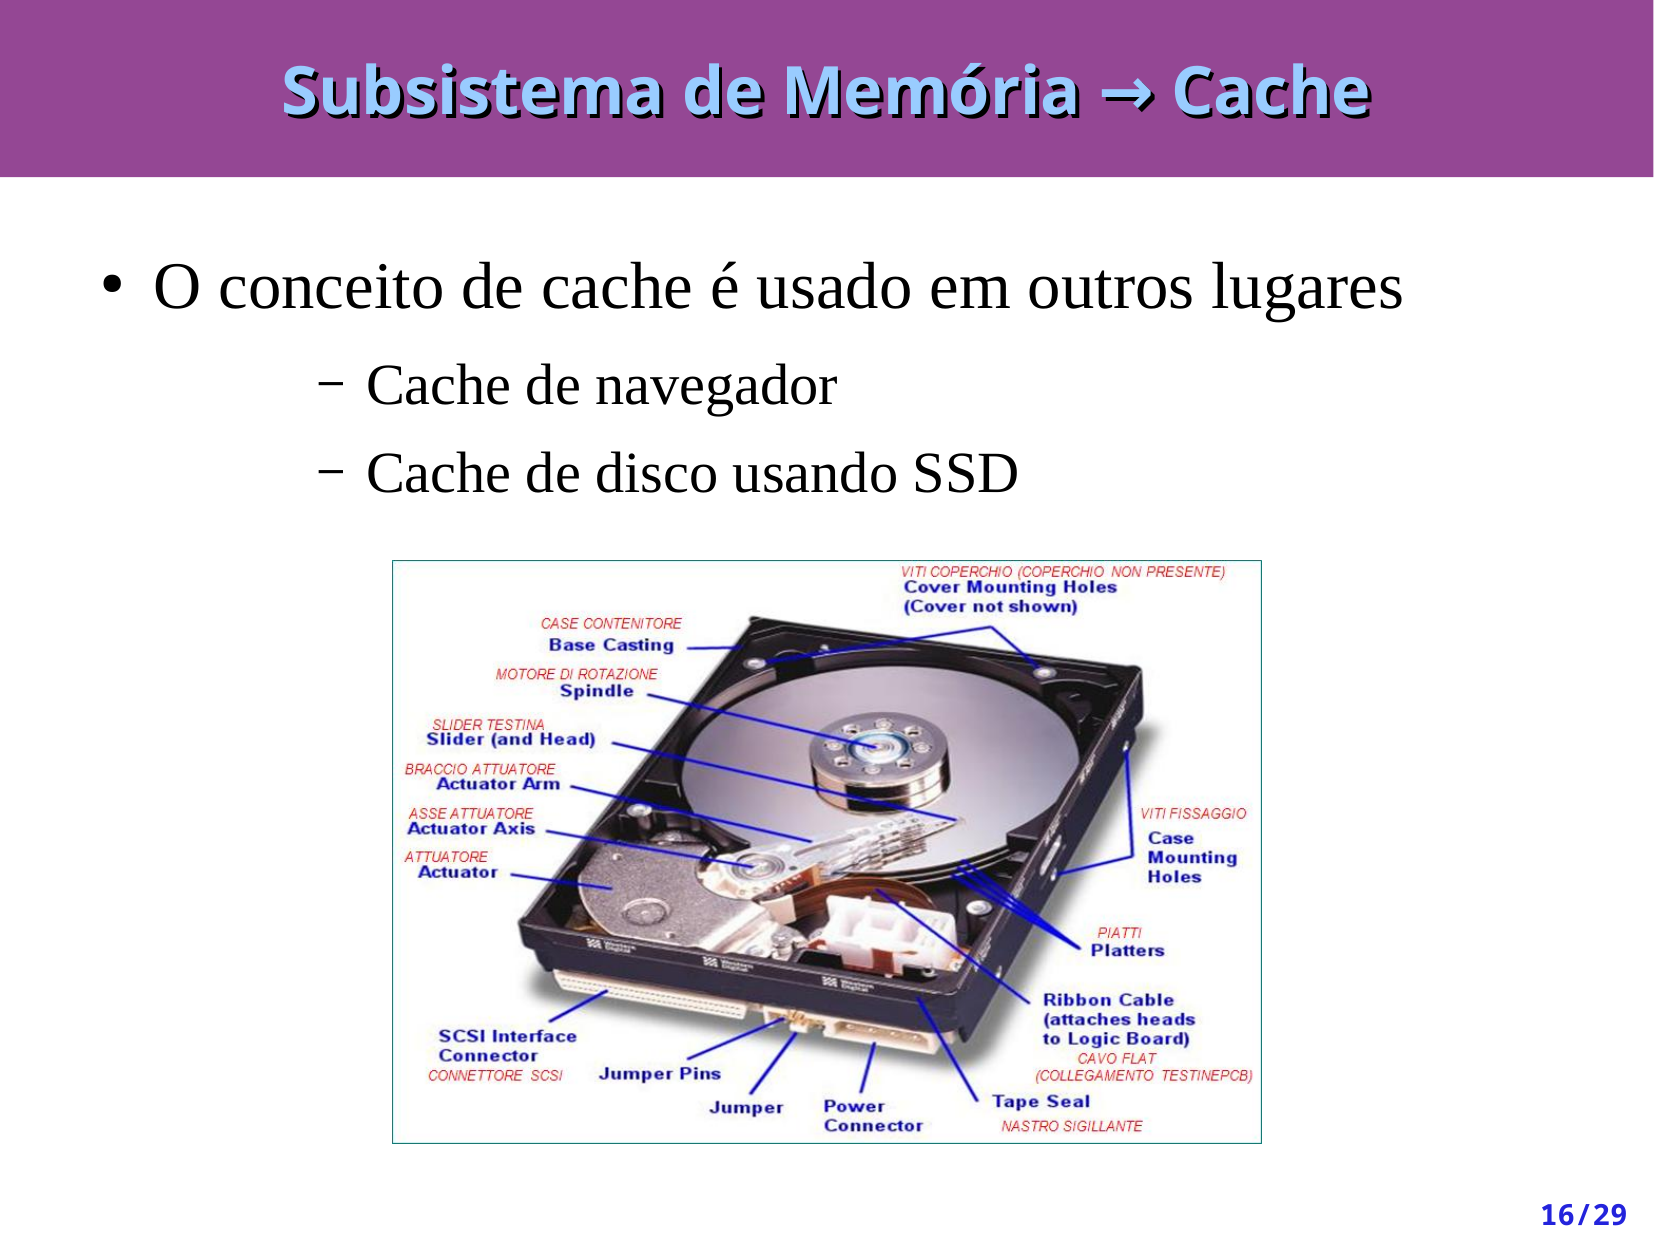

# Subsistema de Memória → Cache
O conceito de cache é usado em outros lugares
Cache de navegador
Cache de disco usando SSD
16